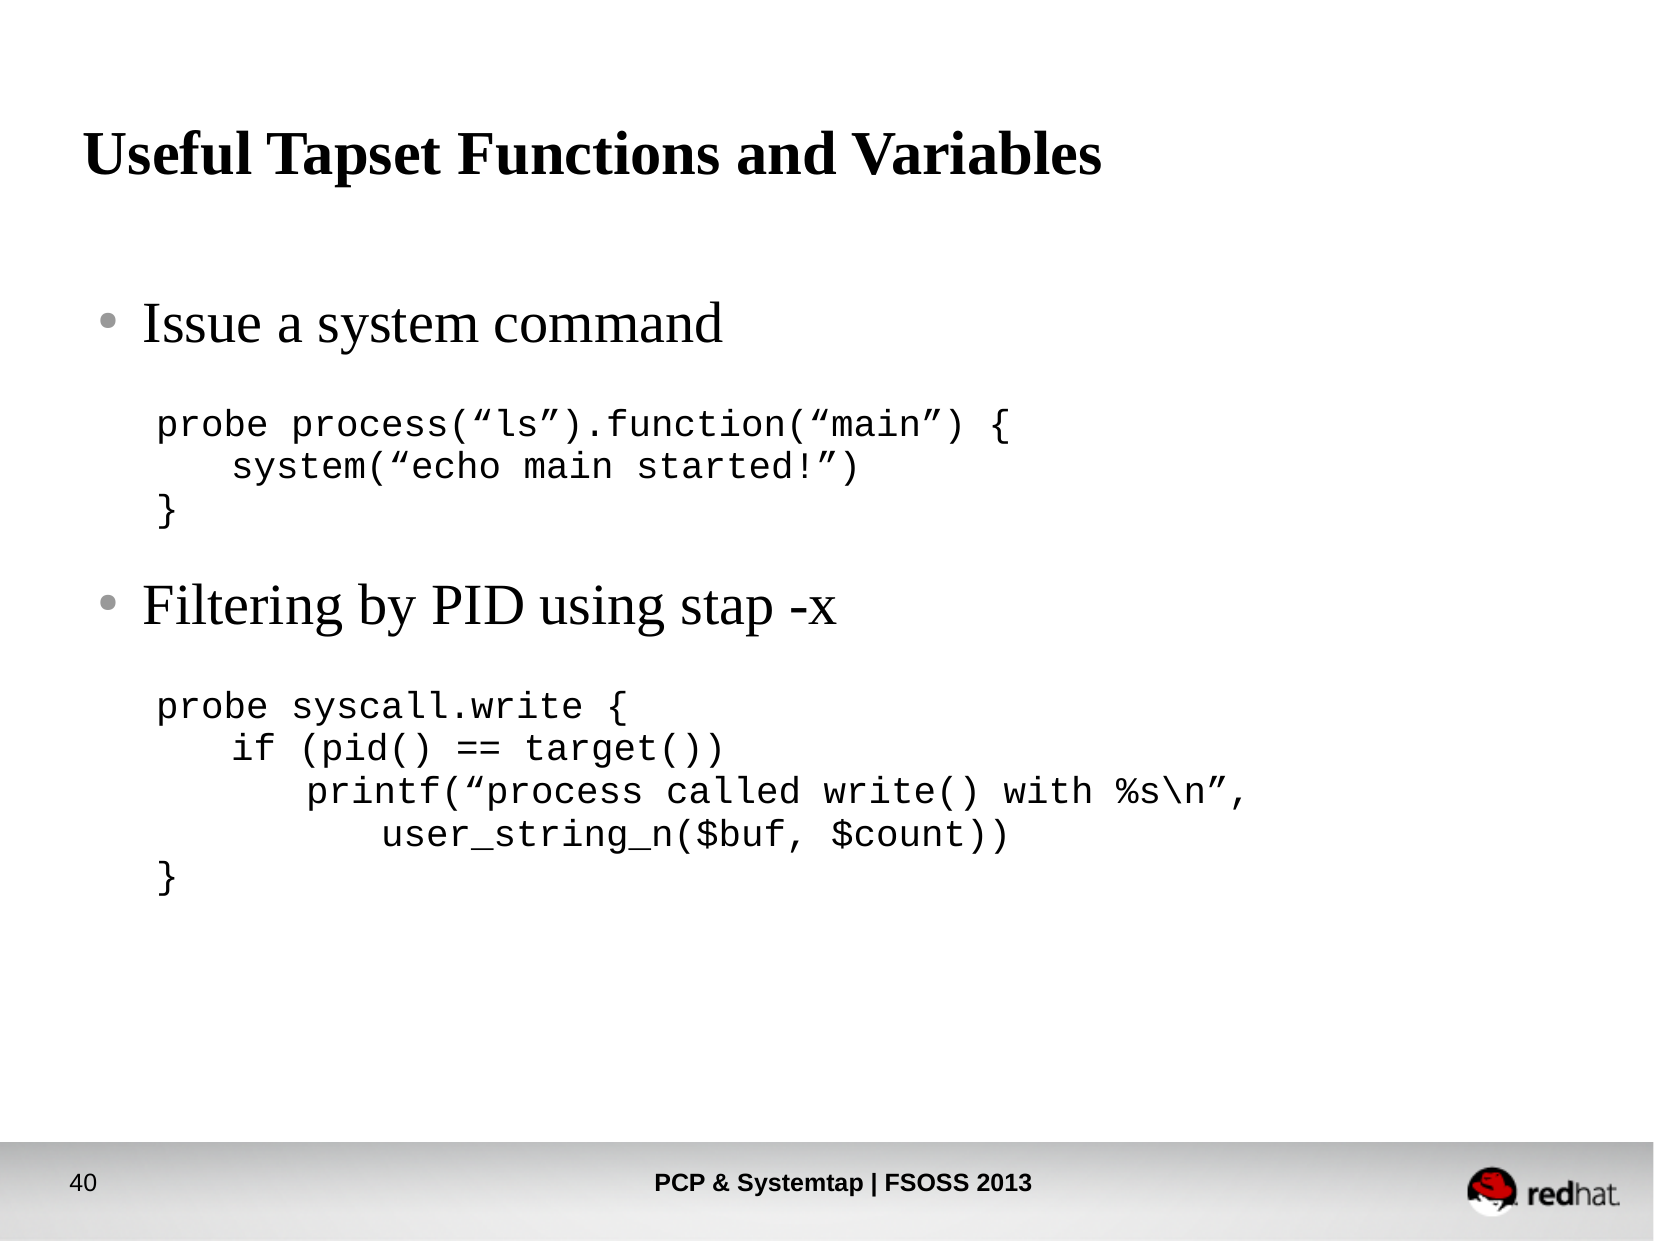

# Useful Tapset Functions and Variables
Issue a system command
Filtering by PID using stap -x
probe process(“ls”).function(“main”) {
	system(“echo main started!”)
}
probe syscall.write {
	if (pid() == target())
		printf(“process called write() with %s\n”,
 user_string_n($buf, $count))
}